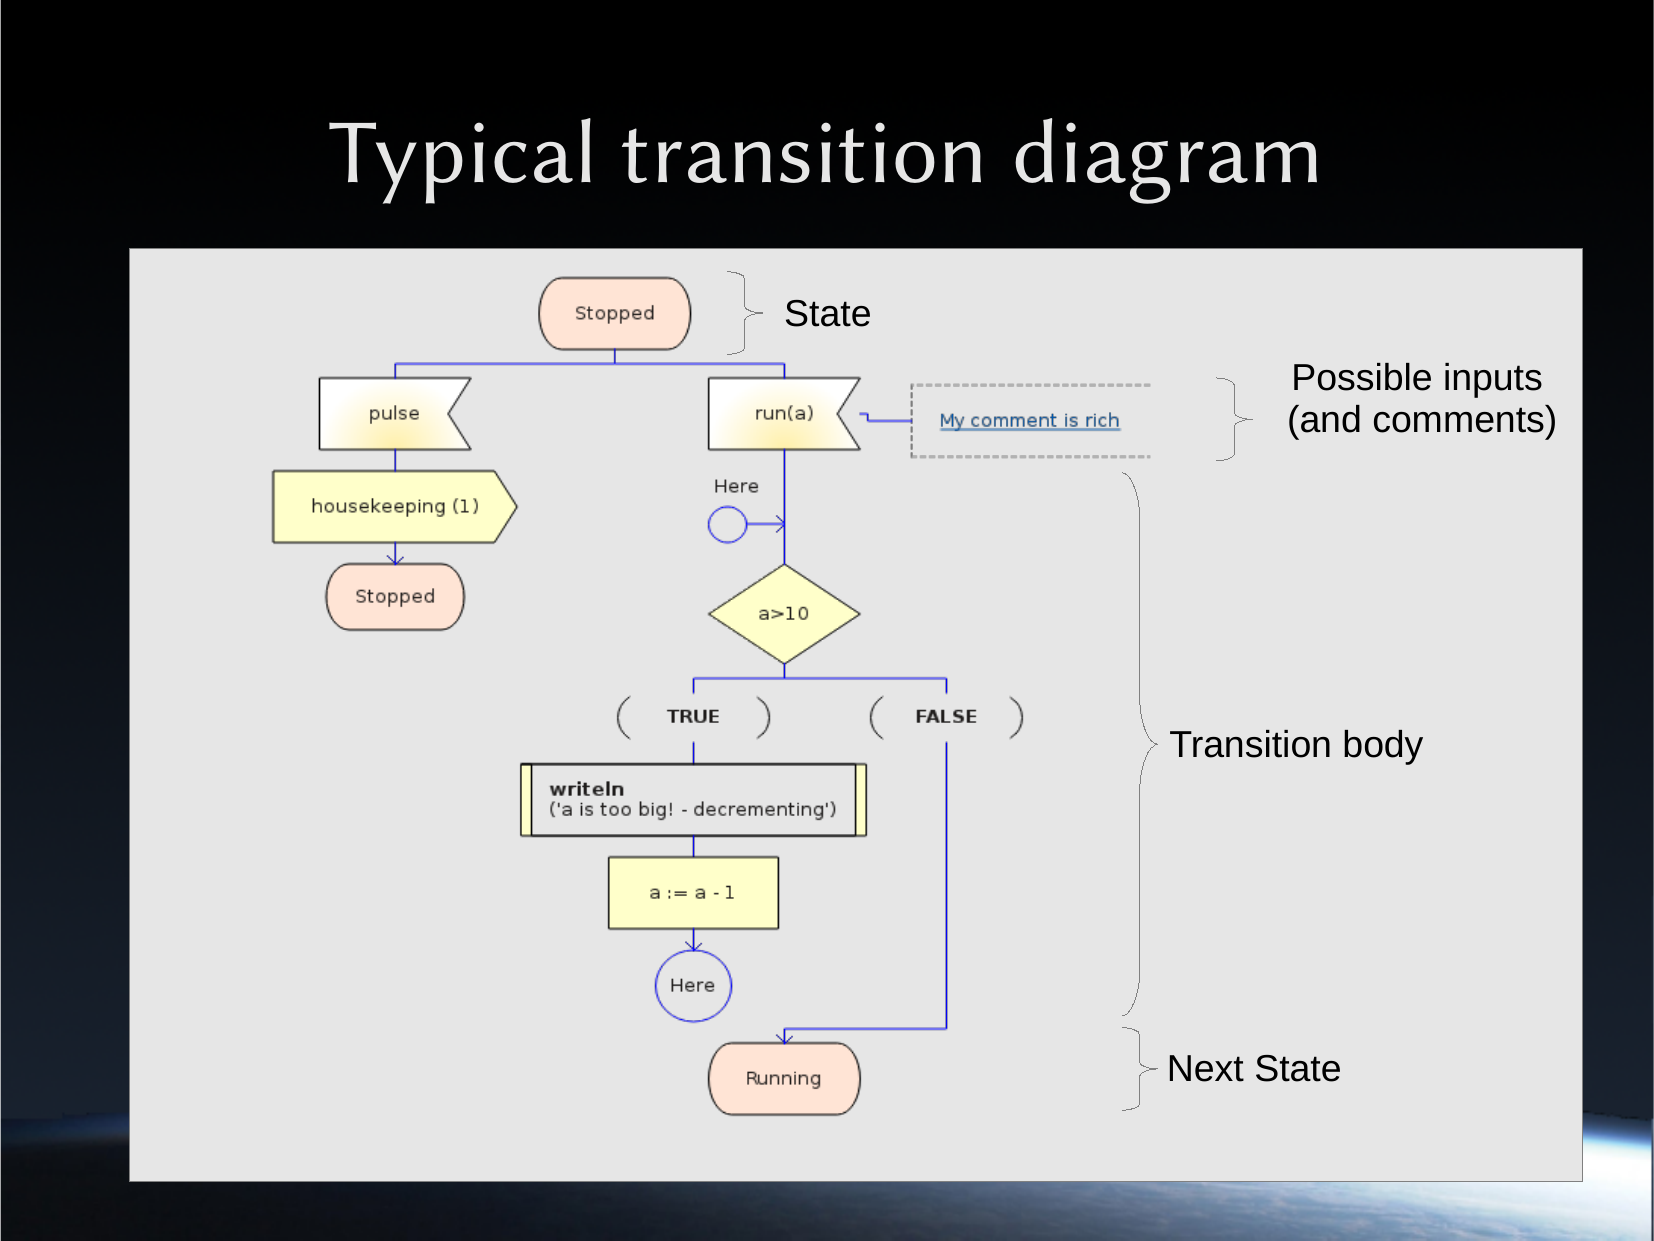

# Typical transition diagram
 State
 Possible inputs
 (and comments)
 Transition body
 Next State